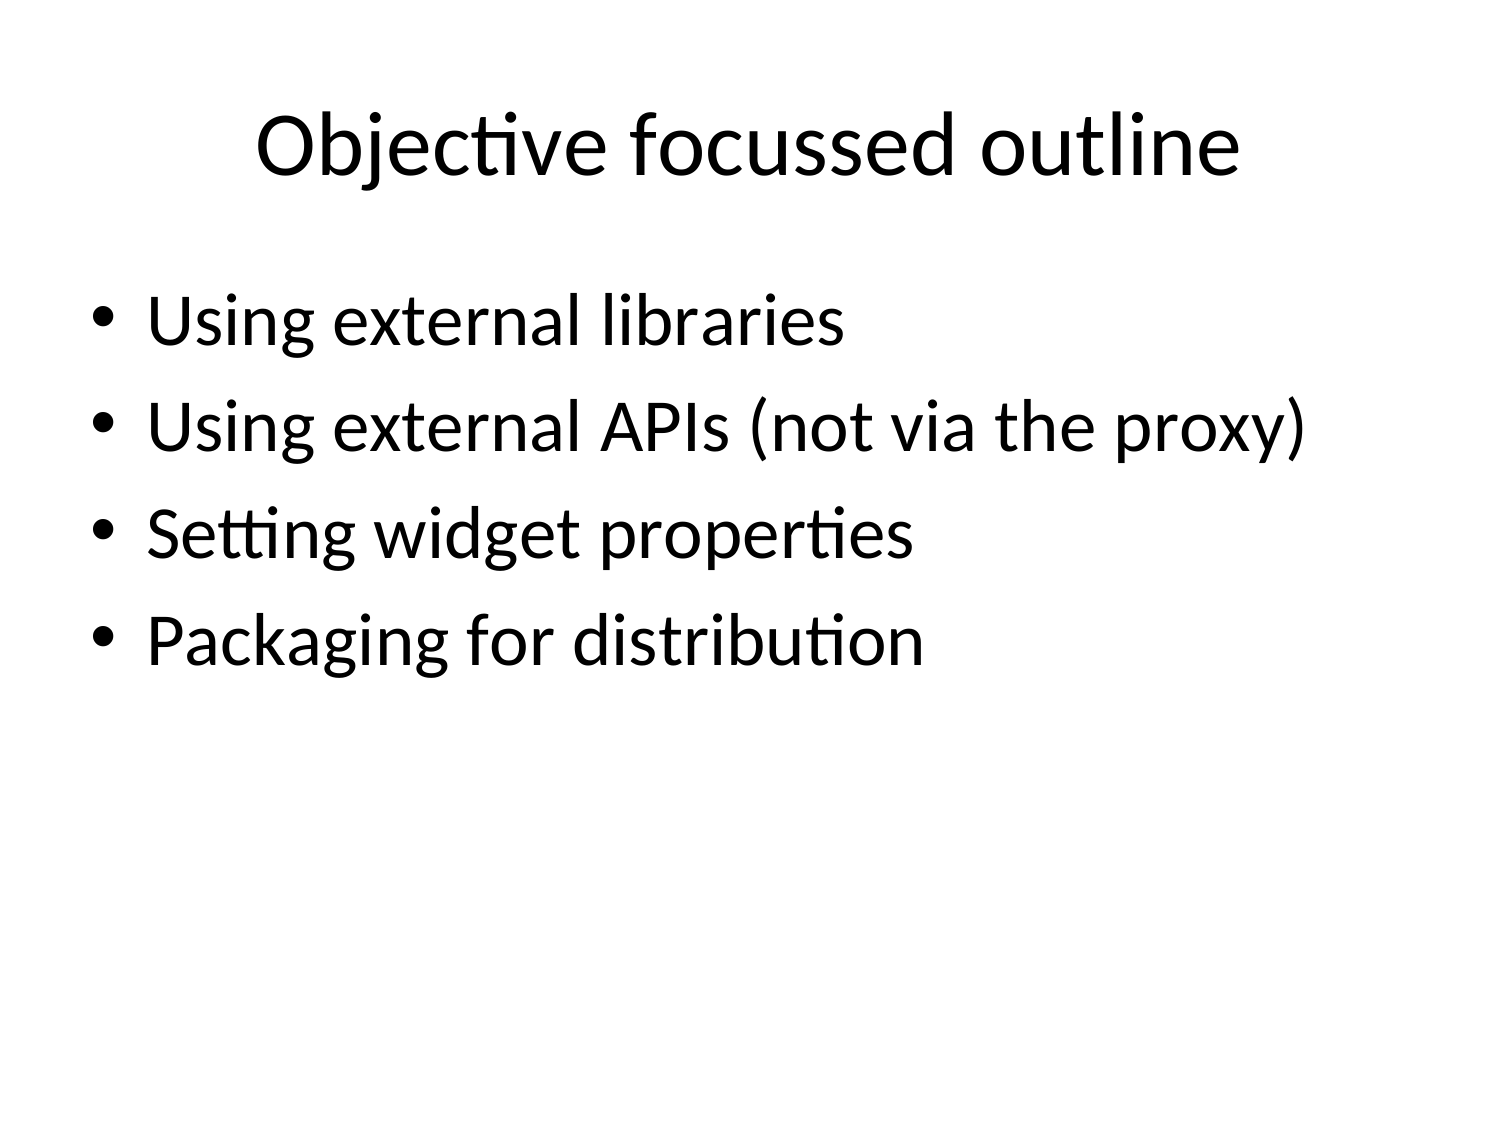

# Objective focussed outline
Using external libraries
Using external APIs (not via the proxy)
Setting widget properties
Packaging for distribution